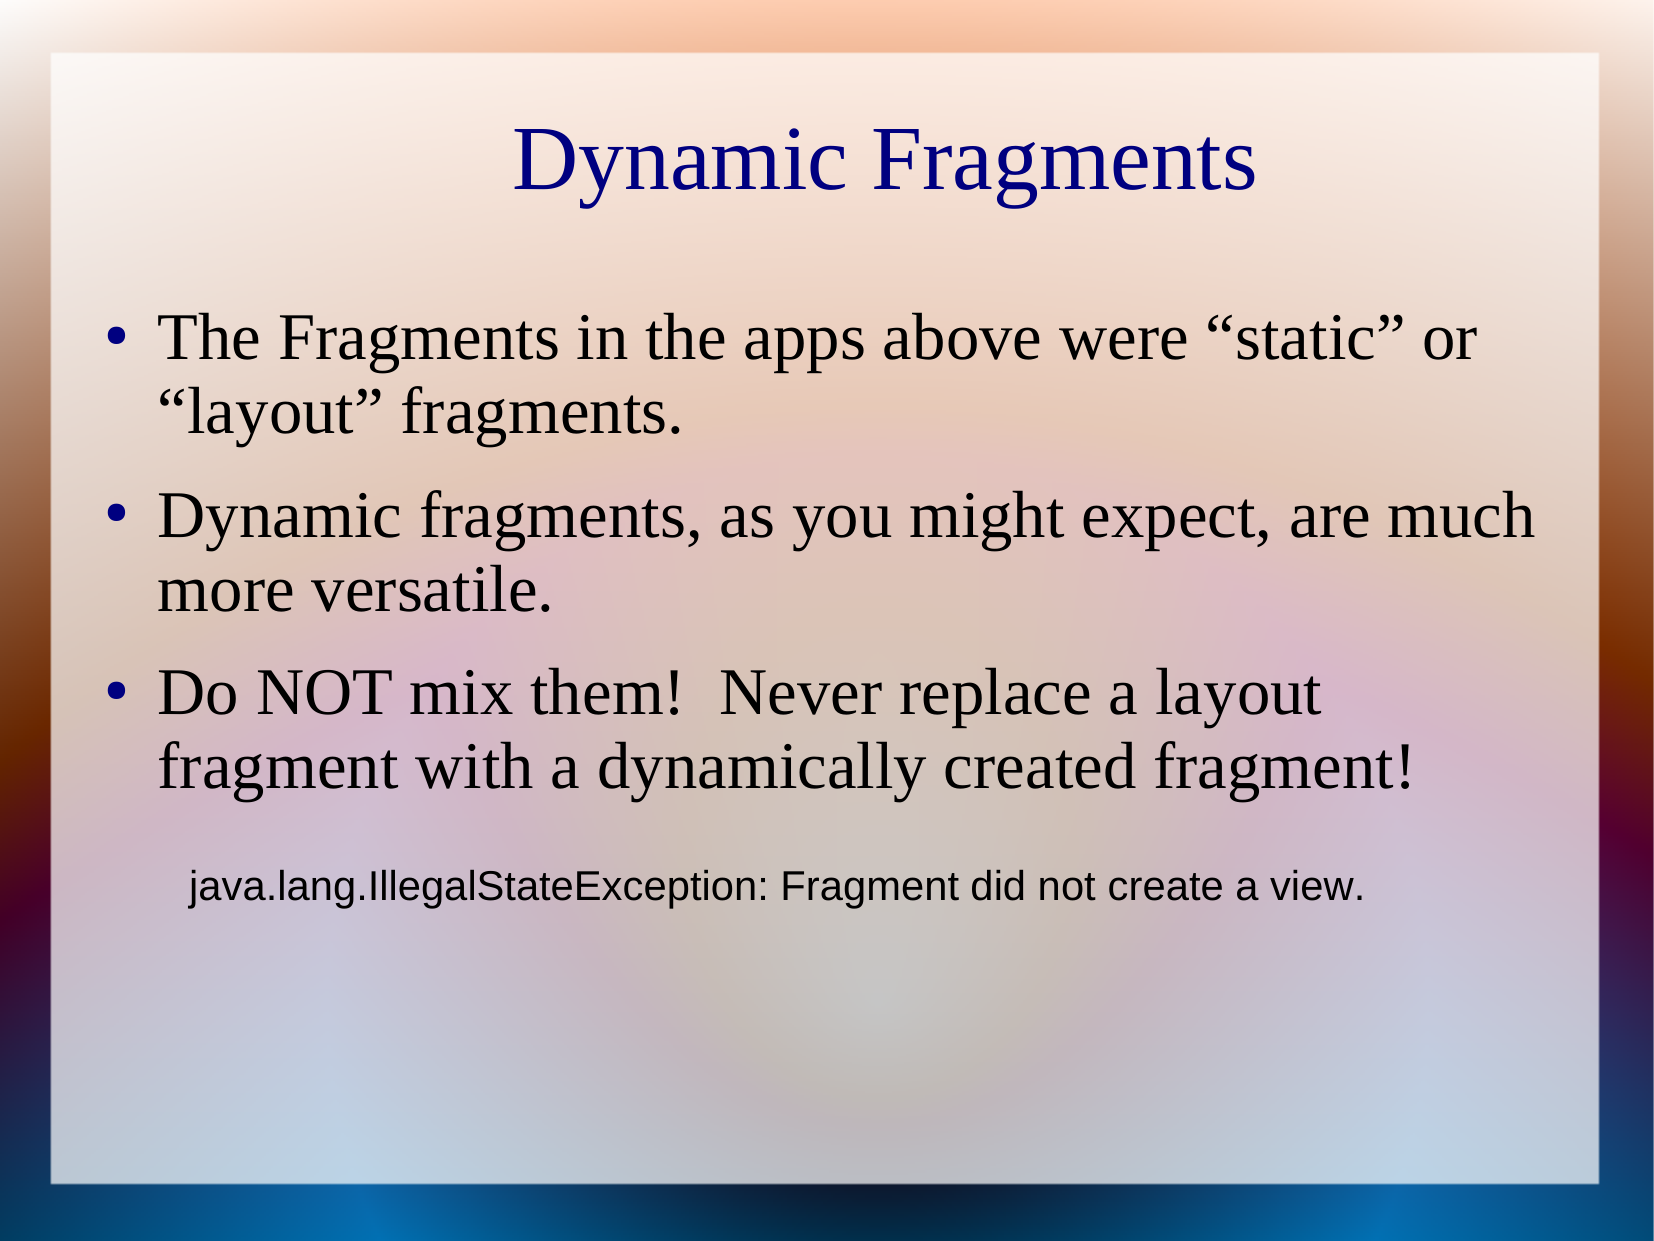

# Dynamic Fragments
The Fragments in the apps above were “static” or “layout” fragments.
Dynamic fragments, as you might expect, are much more versatile.
Do NOT mix them! Never replace a layout fragment with a dynamically created fragment!
java.lang.IllegalStateException: Fragment did not create a view.